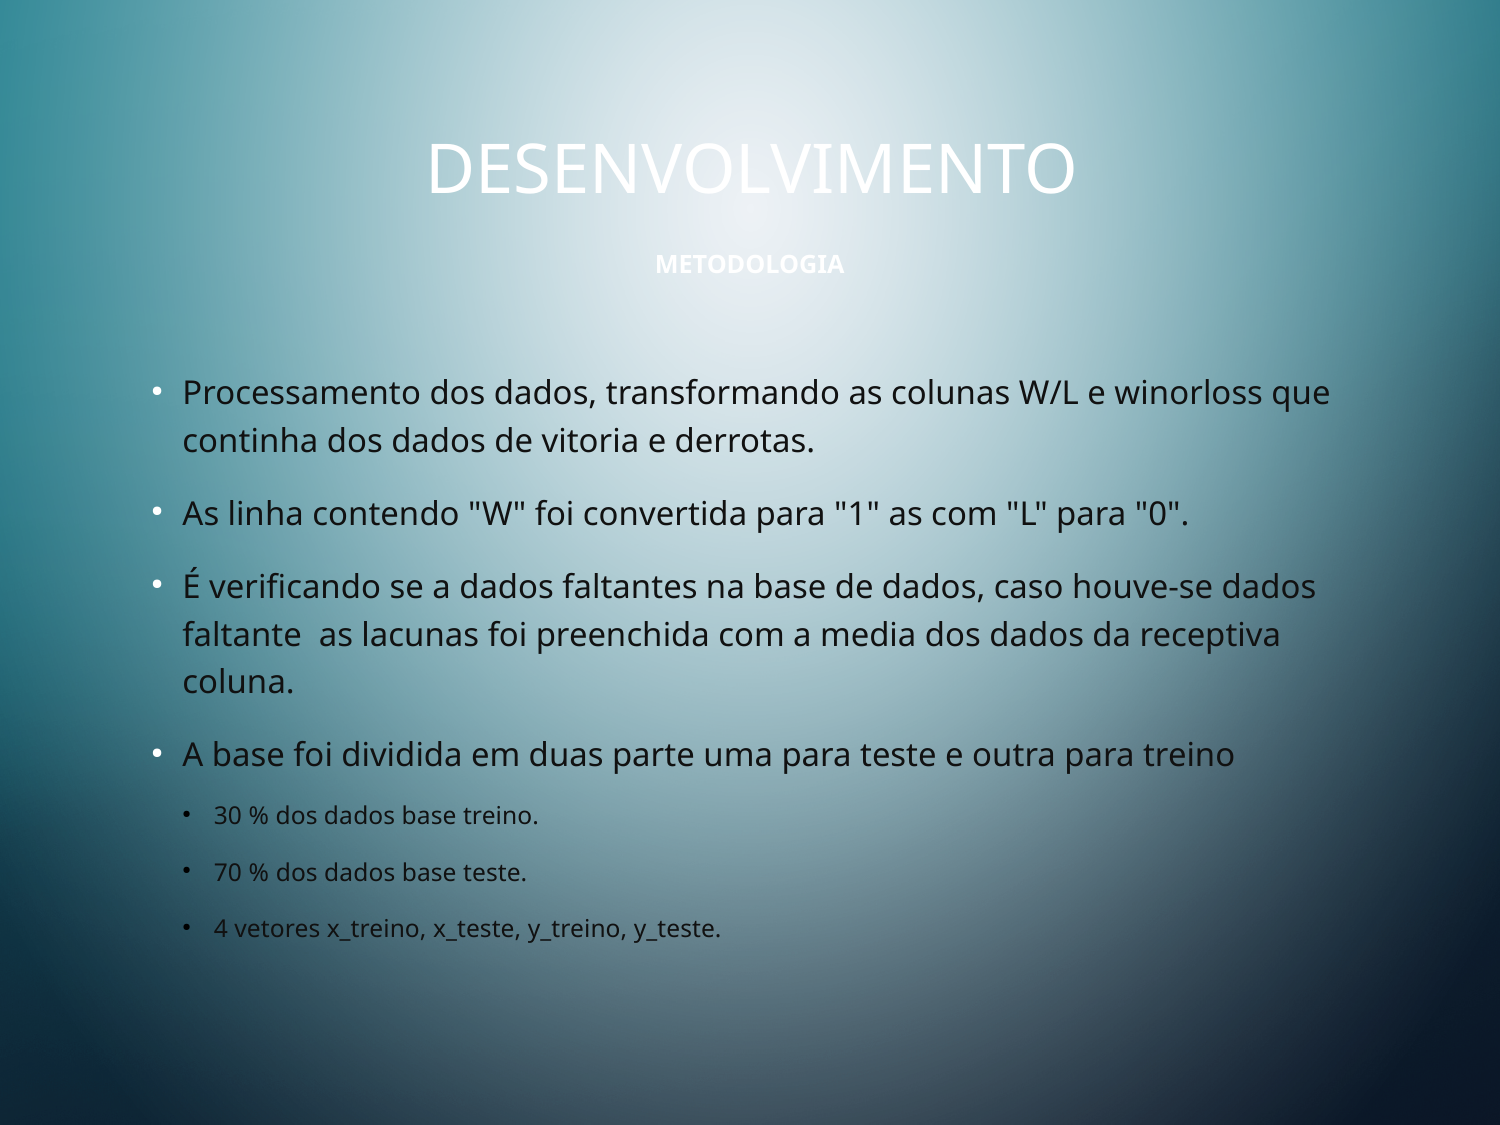

Desenvolvimento
# Metodologia
Processamento dos dados, transformando as colunas W/L e winorloss que continha dos dados de vitoria e derrotas.
As linha contendo "W" foi convertida para "1" as com "L" para "0".
É verificando se a dados faltantes na base de dados, caso houve-se dados faltante as lacunas foi preenchida com a media dos dados da receptiva coluna.
A base foi dividida em duas parte uma para teste e outra para treino
30 % dos dados base treino.
70 % dos dados base teste.
4 vetores x_treino, x_teste, y_treino, y_teste.